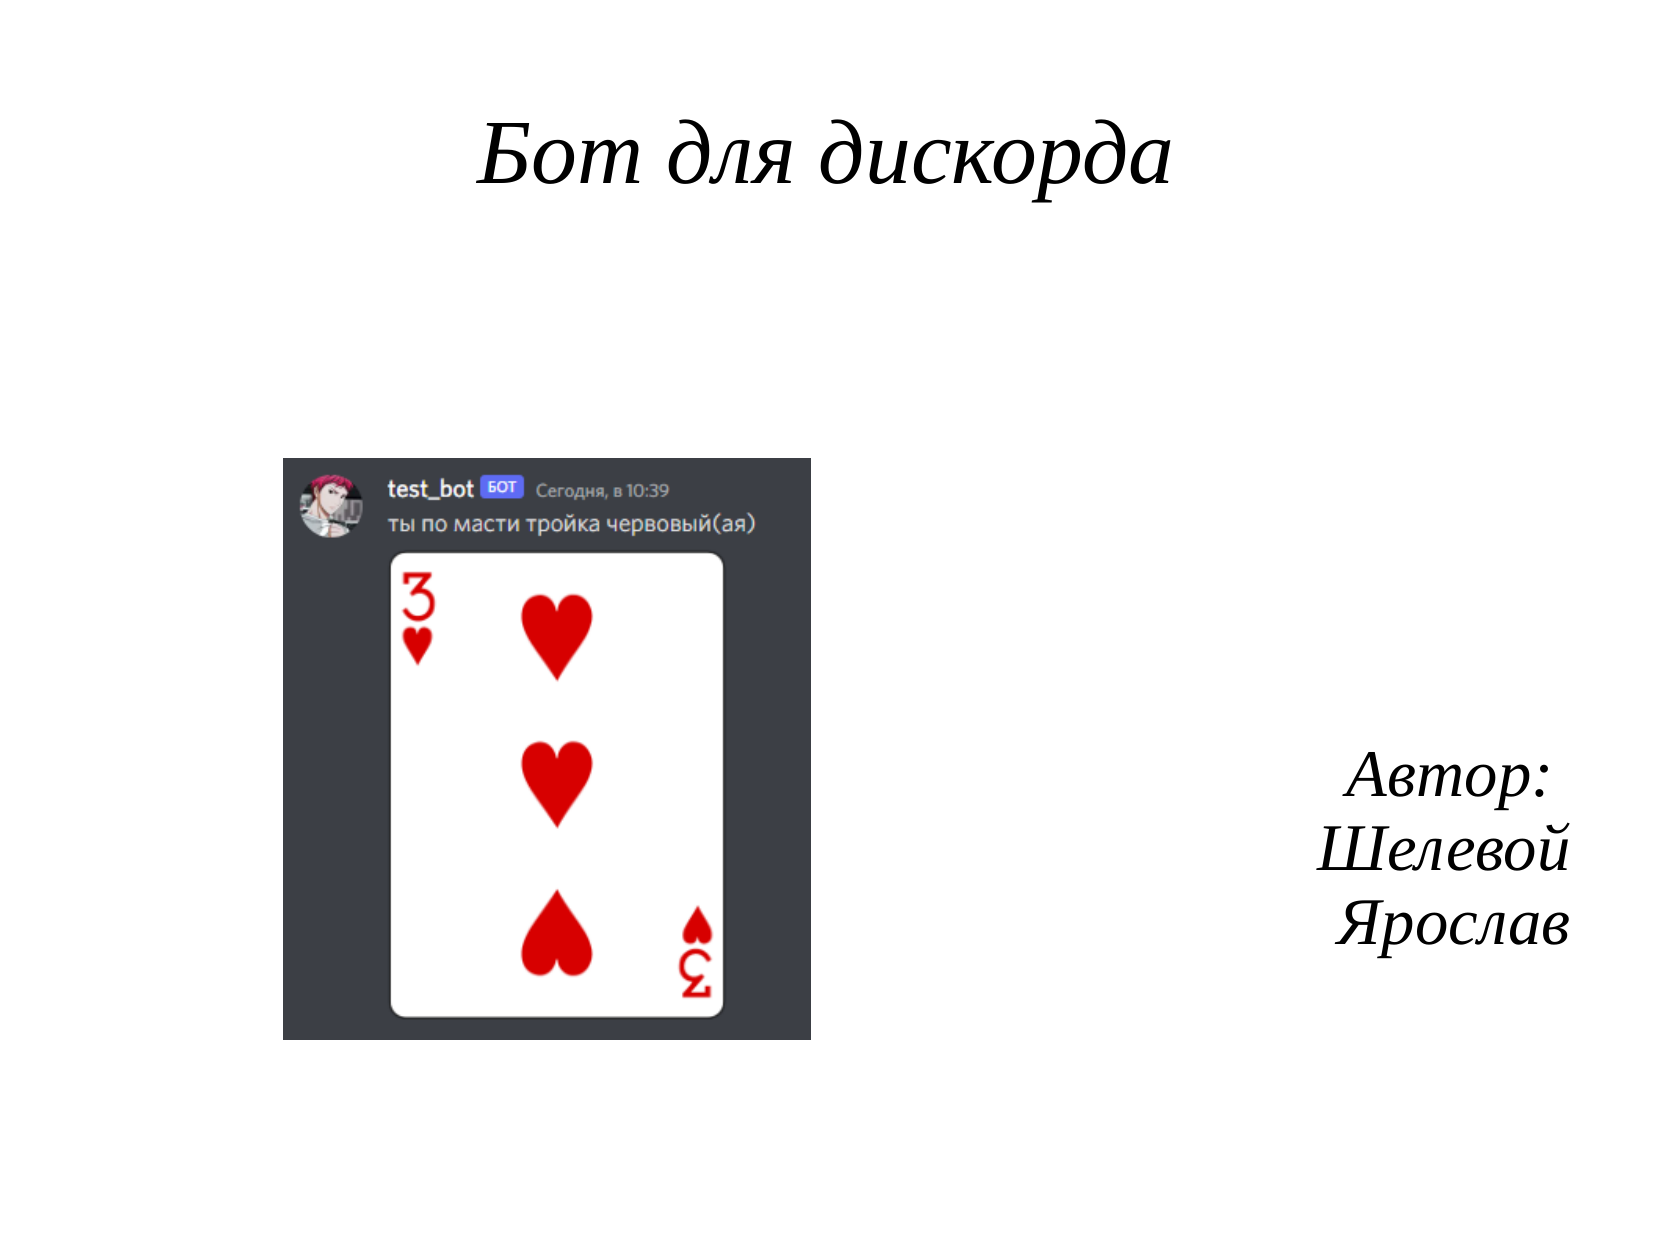

# Бот для дискорда
Автор:
Шелевой Ярослав